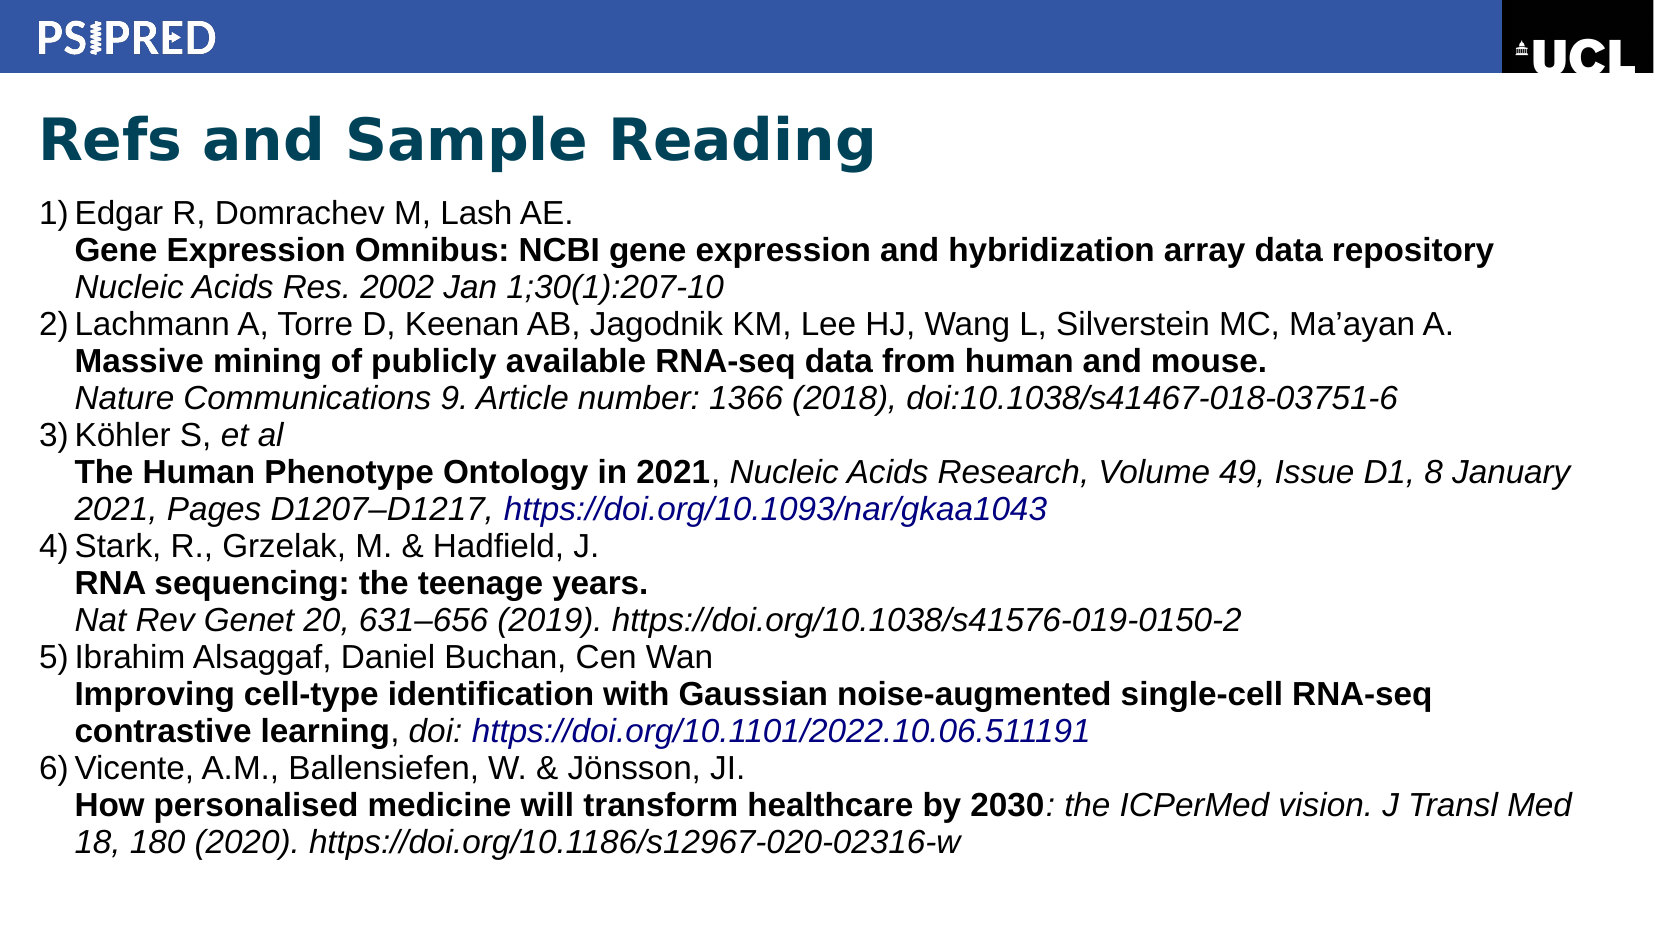

# Refs and Sample Reading
Edgar R, Domrachev M, Lash AE.
Gene Expression Omnibus: NCBI gene expression and hybridization array data repository
Nucleic Acids Res. 2002 Jan 1;30(1):207-10
Lachmann A, Torre D, Keenan AB, Jagodnik KM, Lee HJ, Wang L, Silverstein MC, Ma’ayan A.
Massive mining of publicly available RNA-seq data from human and mouse.
Nature Communications 9. Article number: 1366 (2018), doi:10.1038/s41467-018-03751-6
Köhler S, et al
The Human Phenotype Ontology in 2021, Nucleic Acids Research, Volume 49, Issue D1, 8 January 2021, Pages D1207–D1217, https://doi.org/10.1093/nar/gkaa1043
Stark, R., Grzelak, M. & Hadfield, J.
RNA sequencing: the teenage years.
Nat Rev Genet 20, 631–656 (2019). https://doi.org/10.1038/s41576-019-0150-2
Ibrahim Alsaggaf, Daniel Buchan, Cen Wan
Improving cell-type identification with Gaussian noise-augmented single-cell RNA-seq contrastive learning, doi: https://doi.org/10.1101/2022.10.06.511191
Vicente, A.M., Ballensiefen, W. & Jönsson, JI.
How personalised medicine will transform healthcare by 2030: the ICPerMed vision. J Transl Med 18, 180 (2020). https://doi.org/10.1186/s12967-020-02316-w